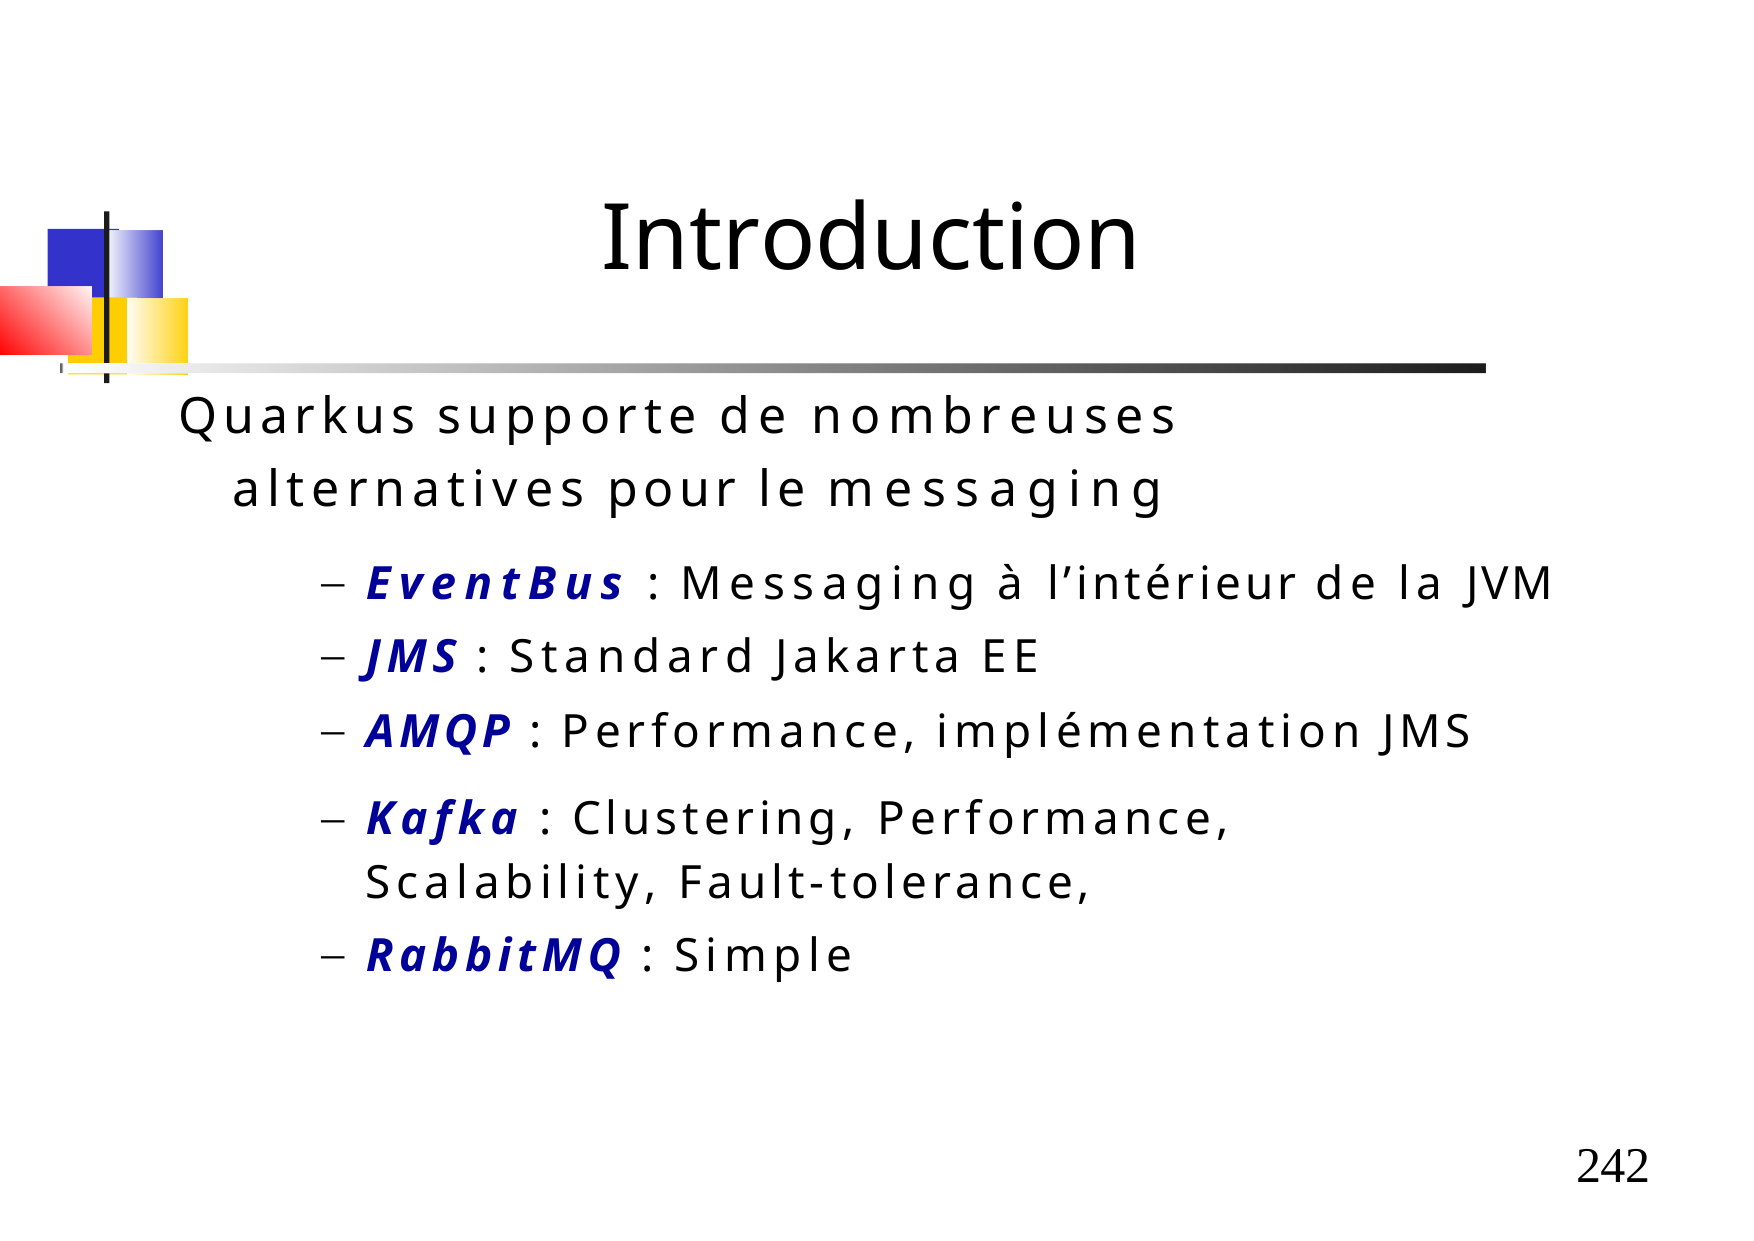

# Introduction
Quarkus supporte de nombreuses alternatives pour le messaging
EventBus : Messaging à l’intérieur de la JVM
JMS : Standard Jakarta EE
AMQP : Performance, implémentation JMS
Kafka : Clustering, Performance, Scalability, Fault-tolerance,
RabbitMQ : Simple
242